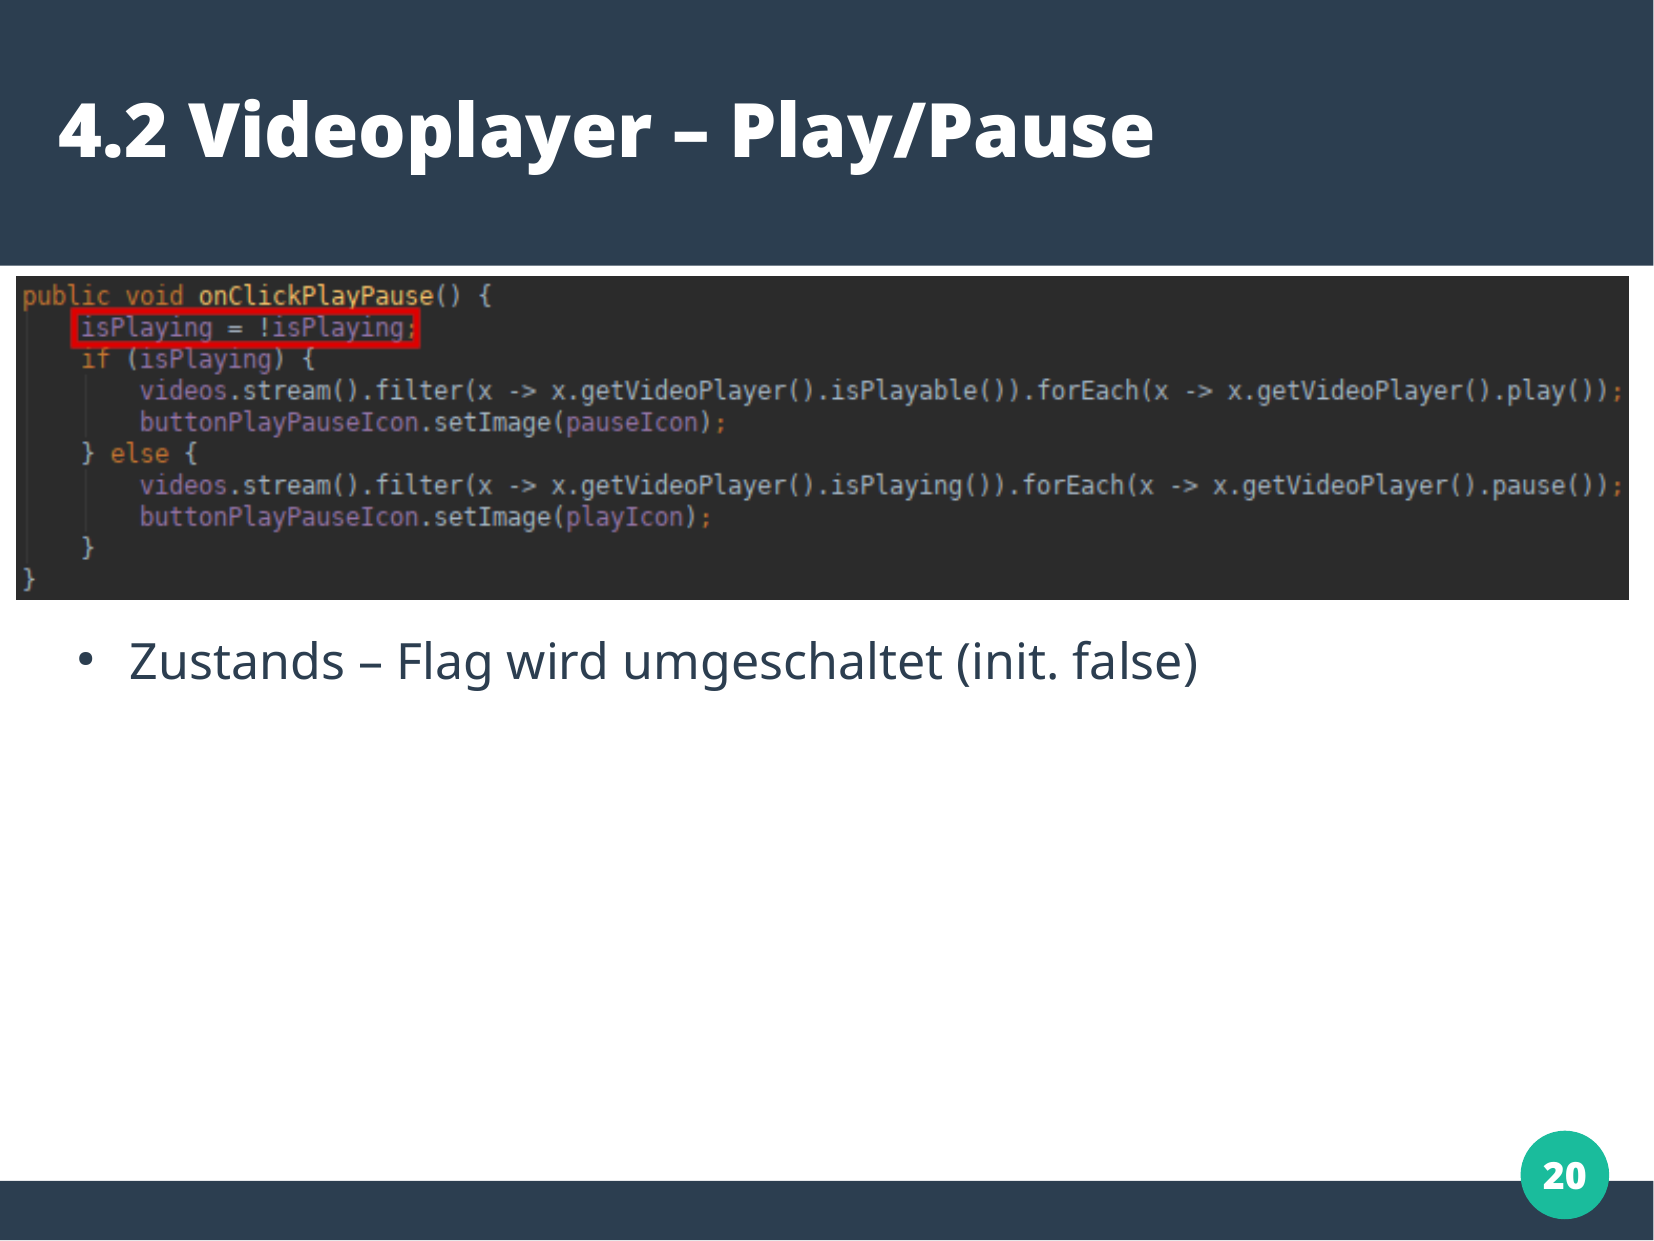

# 4.2 Videoplayer – Play/Pause
Zustands – Flag wird umgeschaltet (init. false)
20